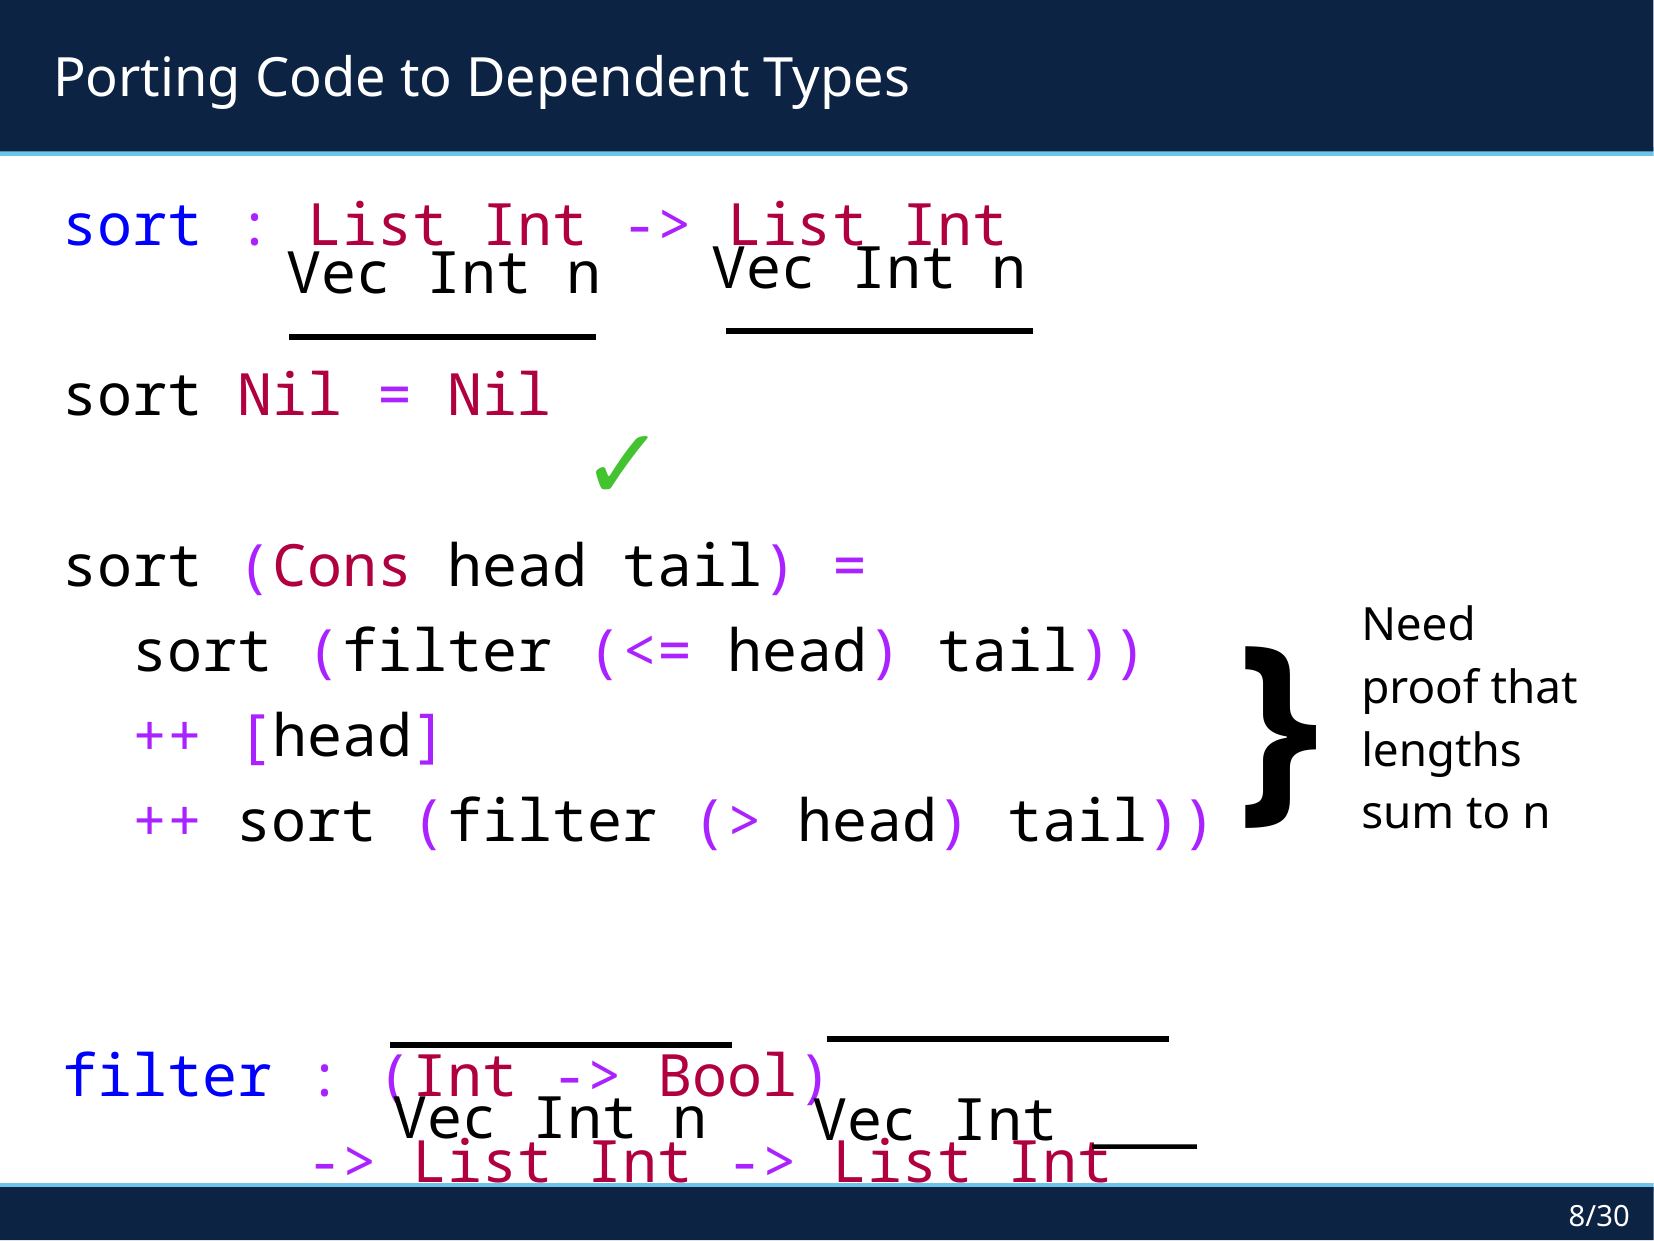

# Porting Code to Dependent Types
sort : List Int -> List Int
sort Nil = Nil
sort (Cons head tail) =
 sort (filter (<= head) tail))
 ++ [head]
 ++ sort (filter (> head) tail))
filter : (Int -> Bool)
 -> List Int -> List Int
Vec Int n
Vec Int n
✓
}
Need proof that lengths sum to n
Vec Int n
Vec Int ___
8